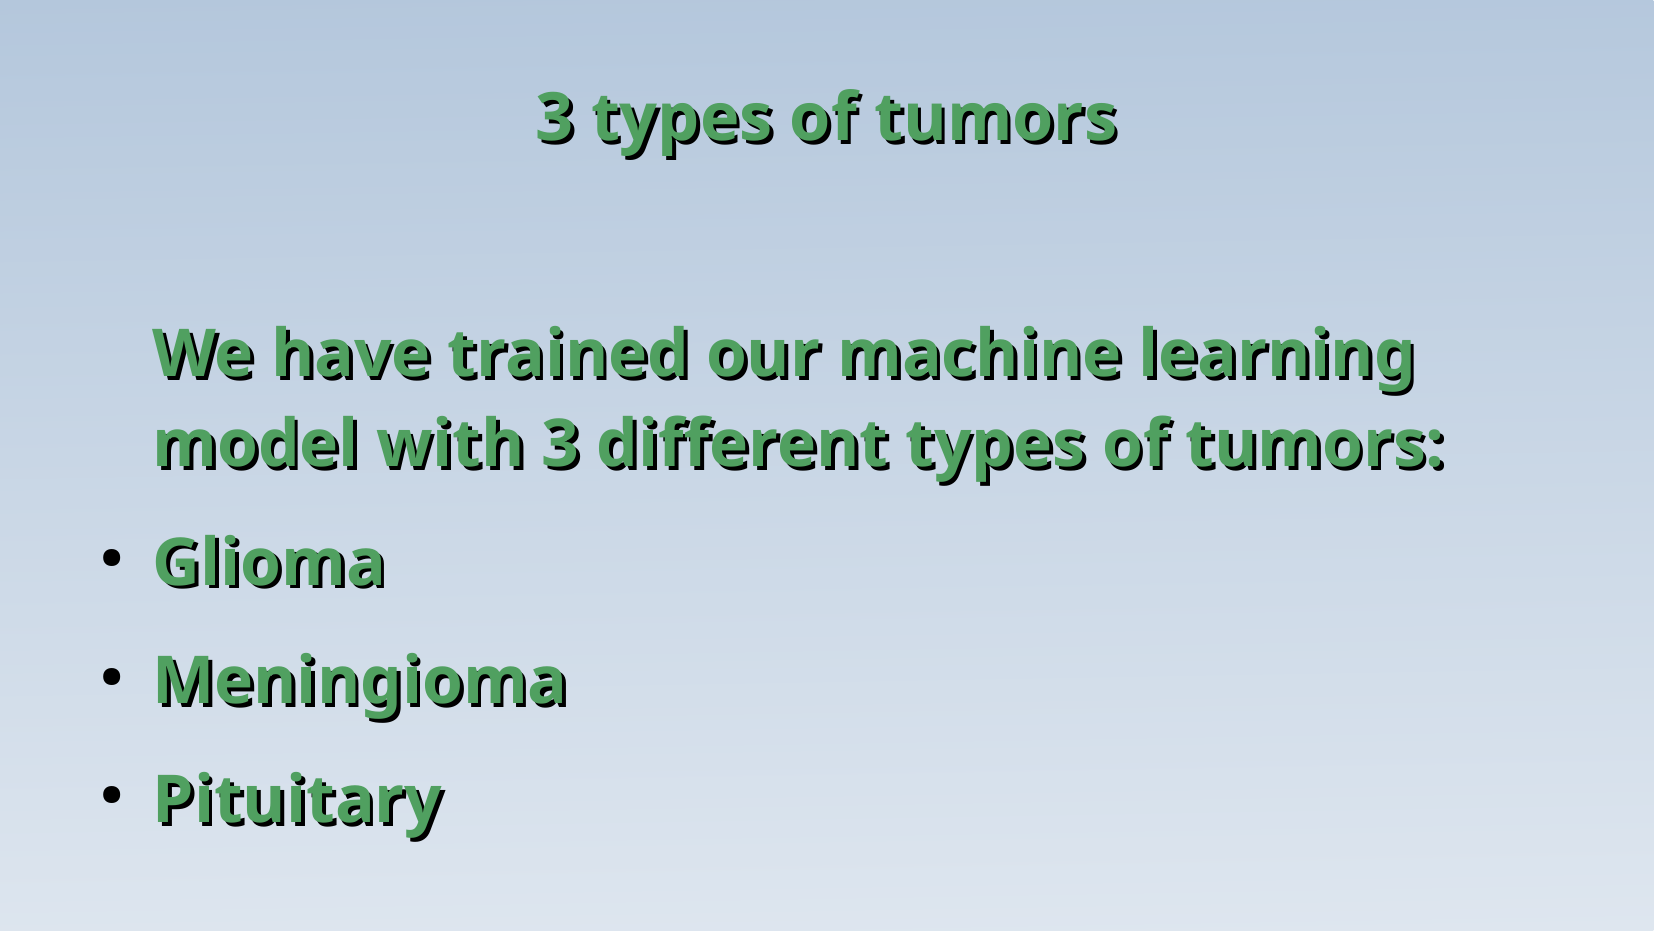

# 3 types of tumors
We have trained our machine learning model with 3 different types of tumors:
Glioma
Meningioma
Pituitary